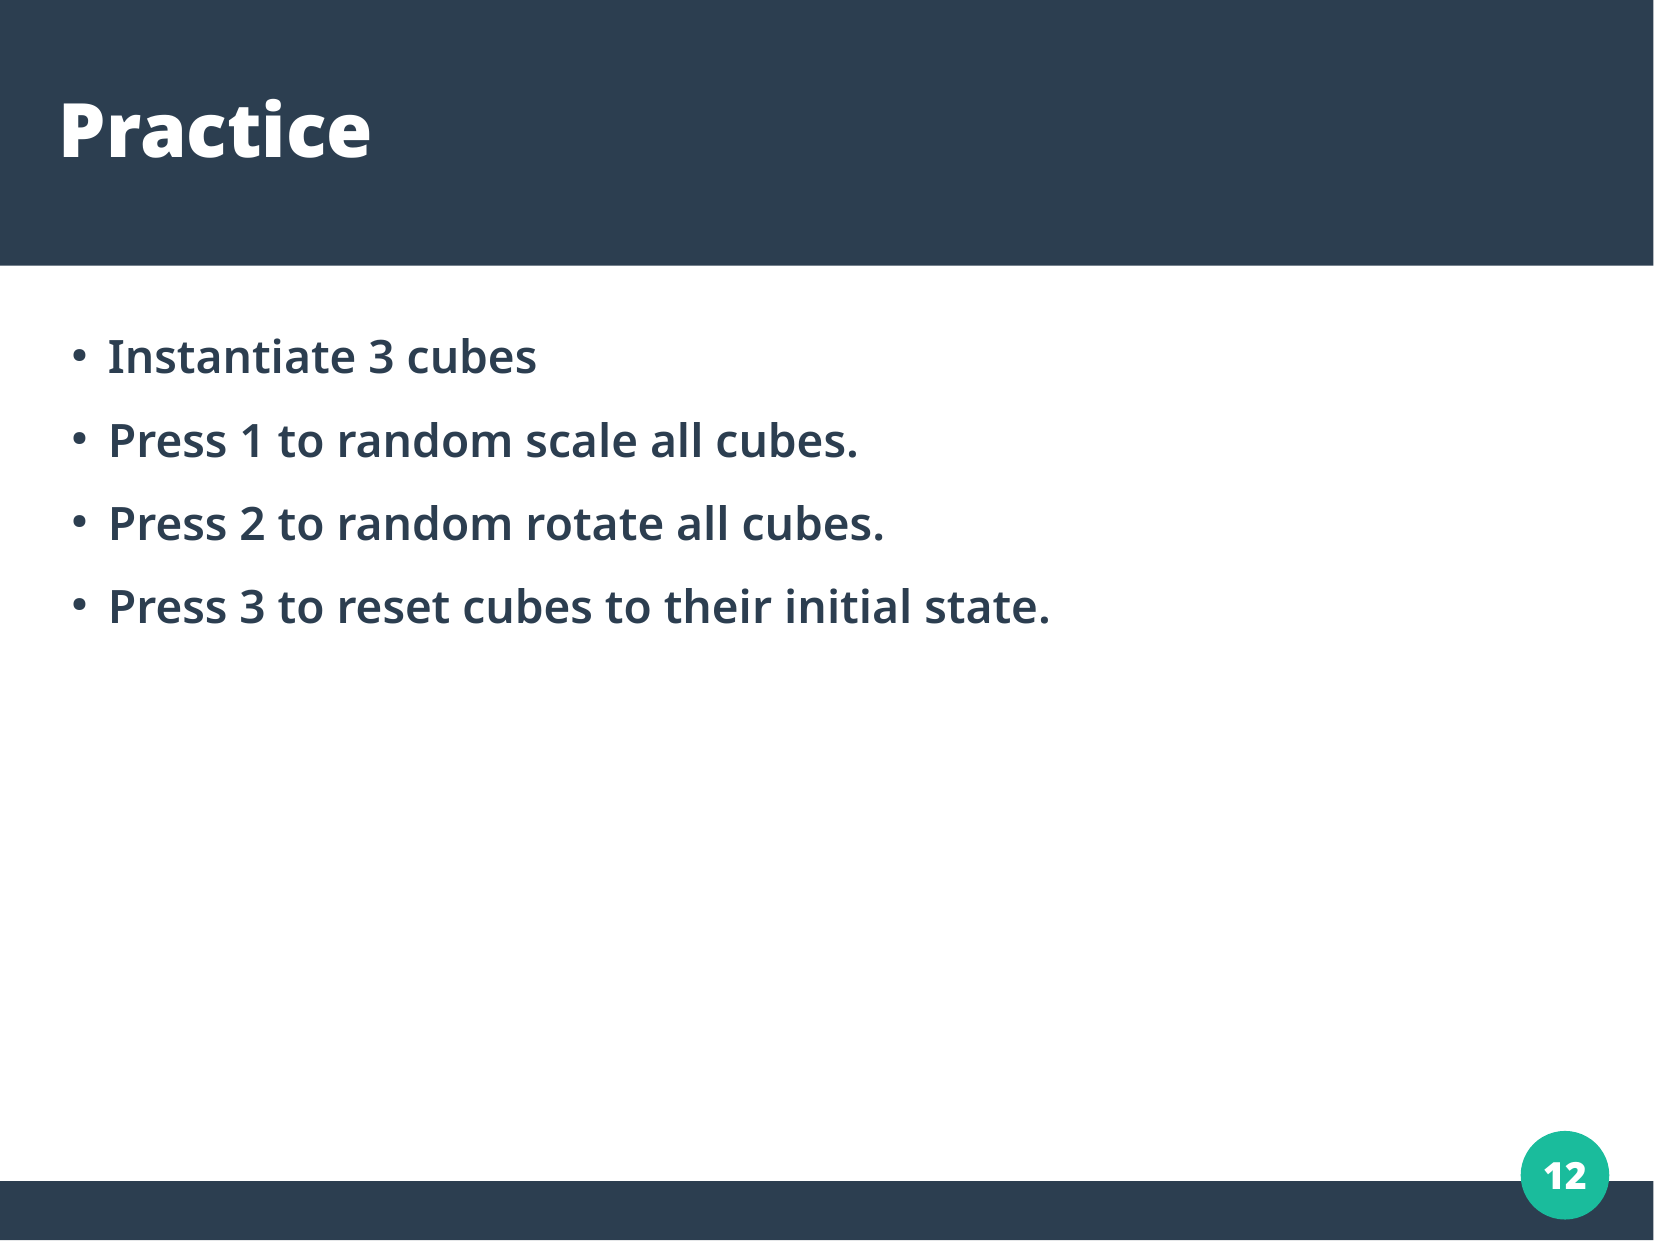

# Practice
Instantiate 3 cubes
Press 1 to random scale all cubes.
Press 2 to random rotate all cubes.
Press 3 to reset cubes to their initial state.
12